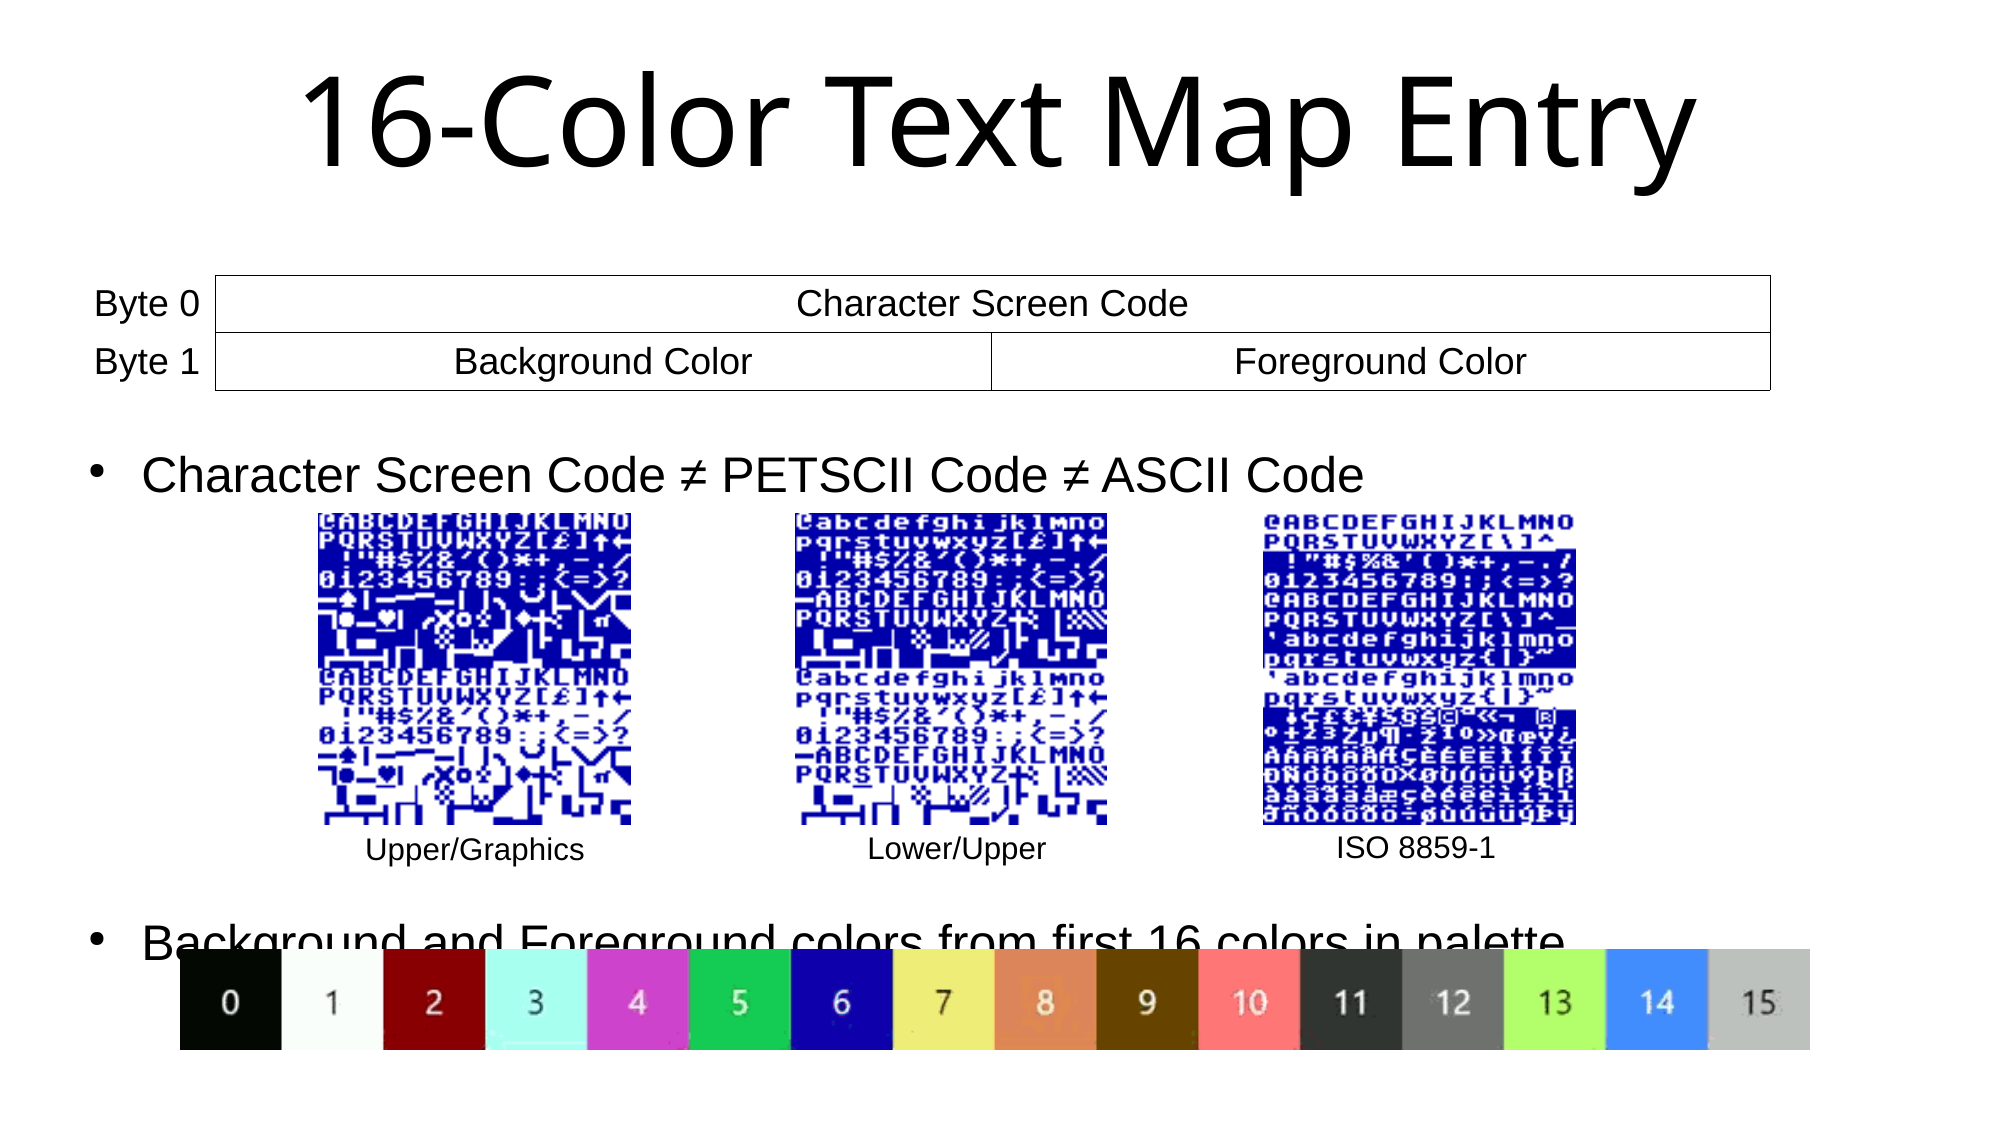

16-Color Text Map Entry
| Byte 0 | Character Screen Code | |
| --- | --- | --- |
| Byte 1 | Background Color | Foreground Color |
# Character Screen Code ≠ PETSCII Code ≠ ASCII Code
Background and Foreground colors from first 16 colors in palette
ISO 8859-1
Lower/Upper
Upper/Graphics